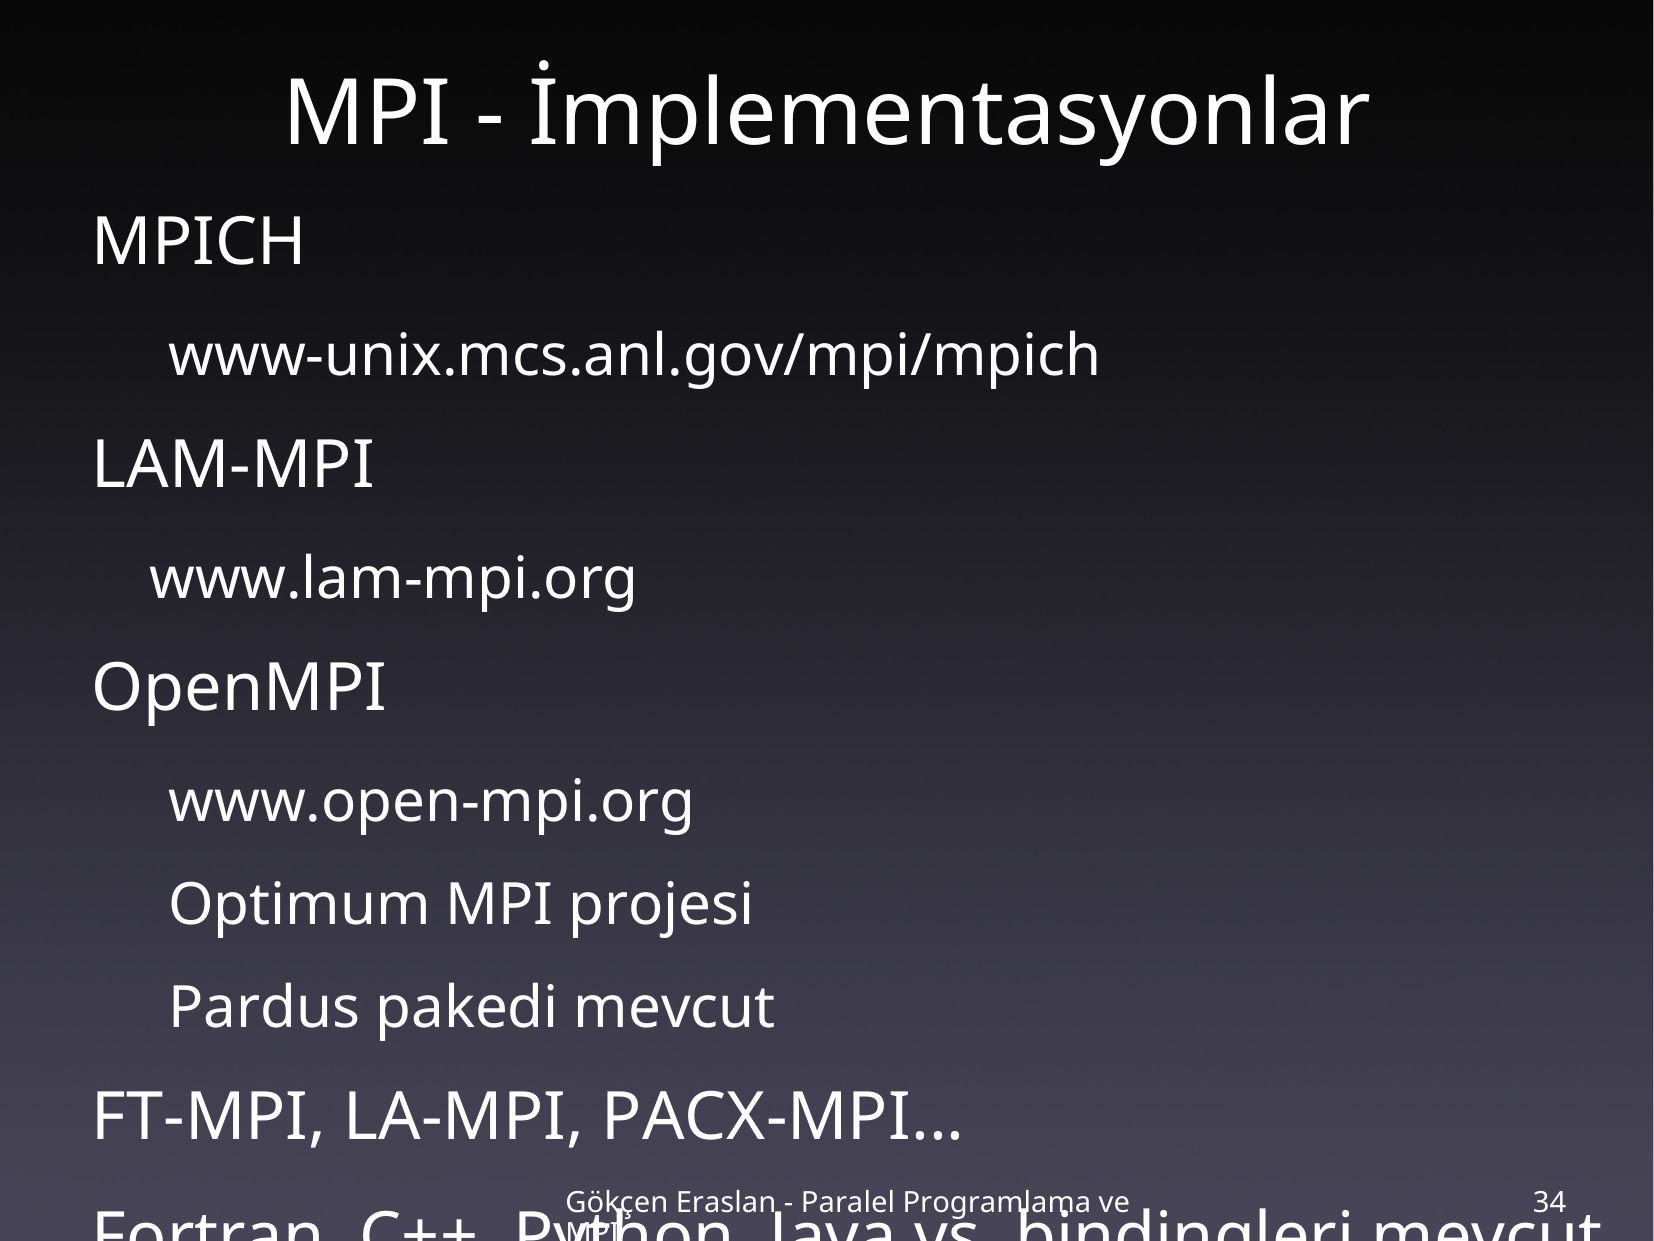

# MPI - İmplementasyonlar
MPICH
www-unix.mcs.anl.gov/mpi/mpich
LAM-MPI
www.lam-mpi.org
OpenMPI
www.open-mpi.org
Optimum MPI projesi
Pardus pakedi mevcut
FT-MPI, LA-MPI, PACX-MPI...
Fortran, C++, Python, Java vs. bindingleri mevcut
Gökçen Eraslan - Paralel Programlama ve MPI
34